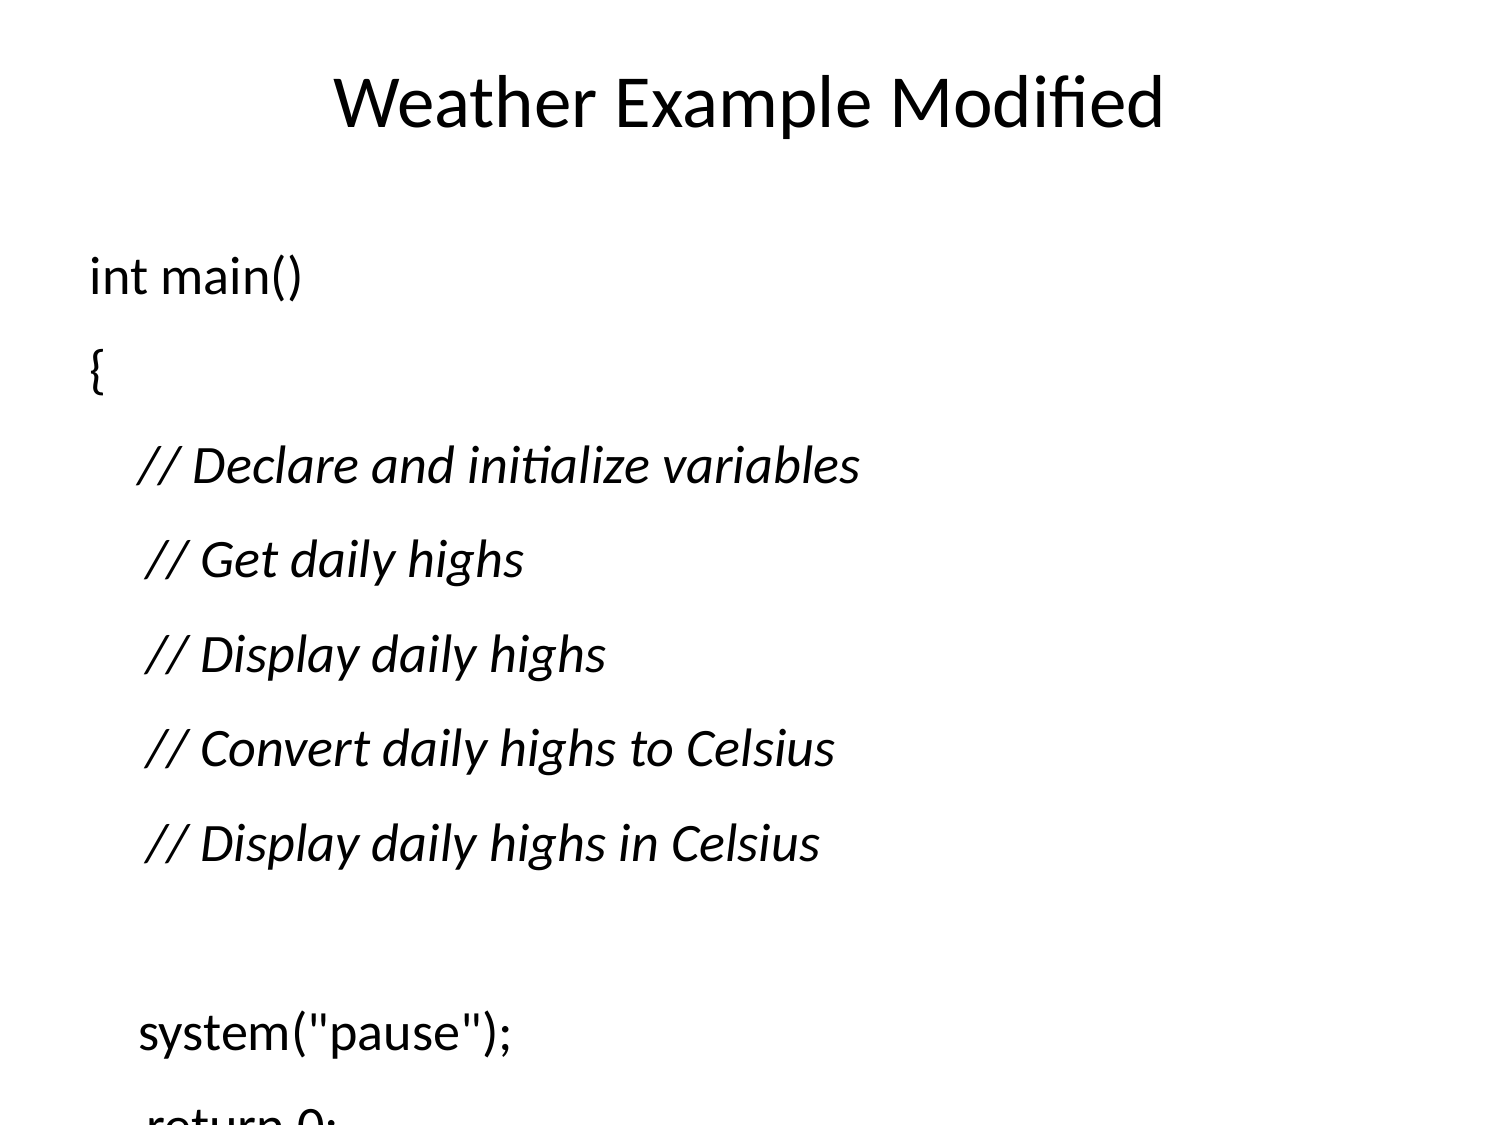

# Weather Example Modified
int main()
{
 // Declare and initialize variables
	// Get daily highs
	// Display daily highs
	// Convert daily highs to Celsius
	// Display daily highs in Celsius
 system("pause");
	return 0;
}